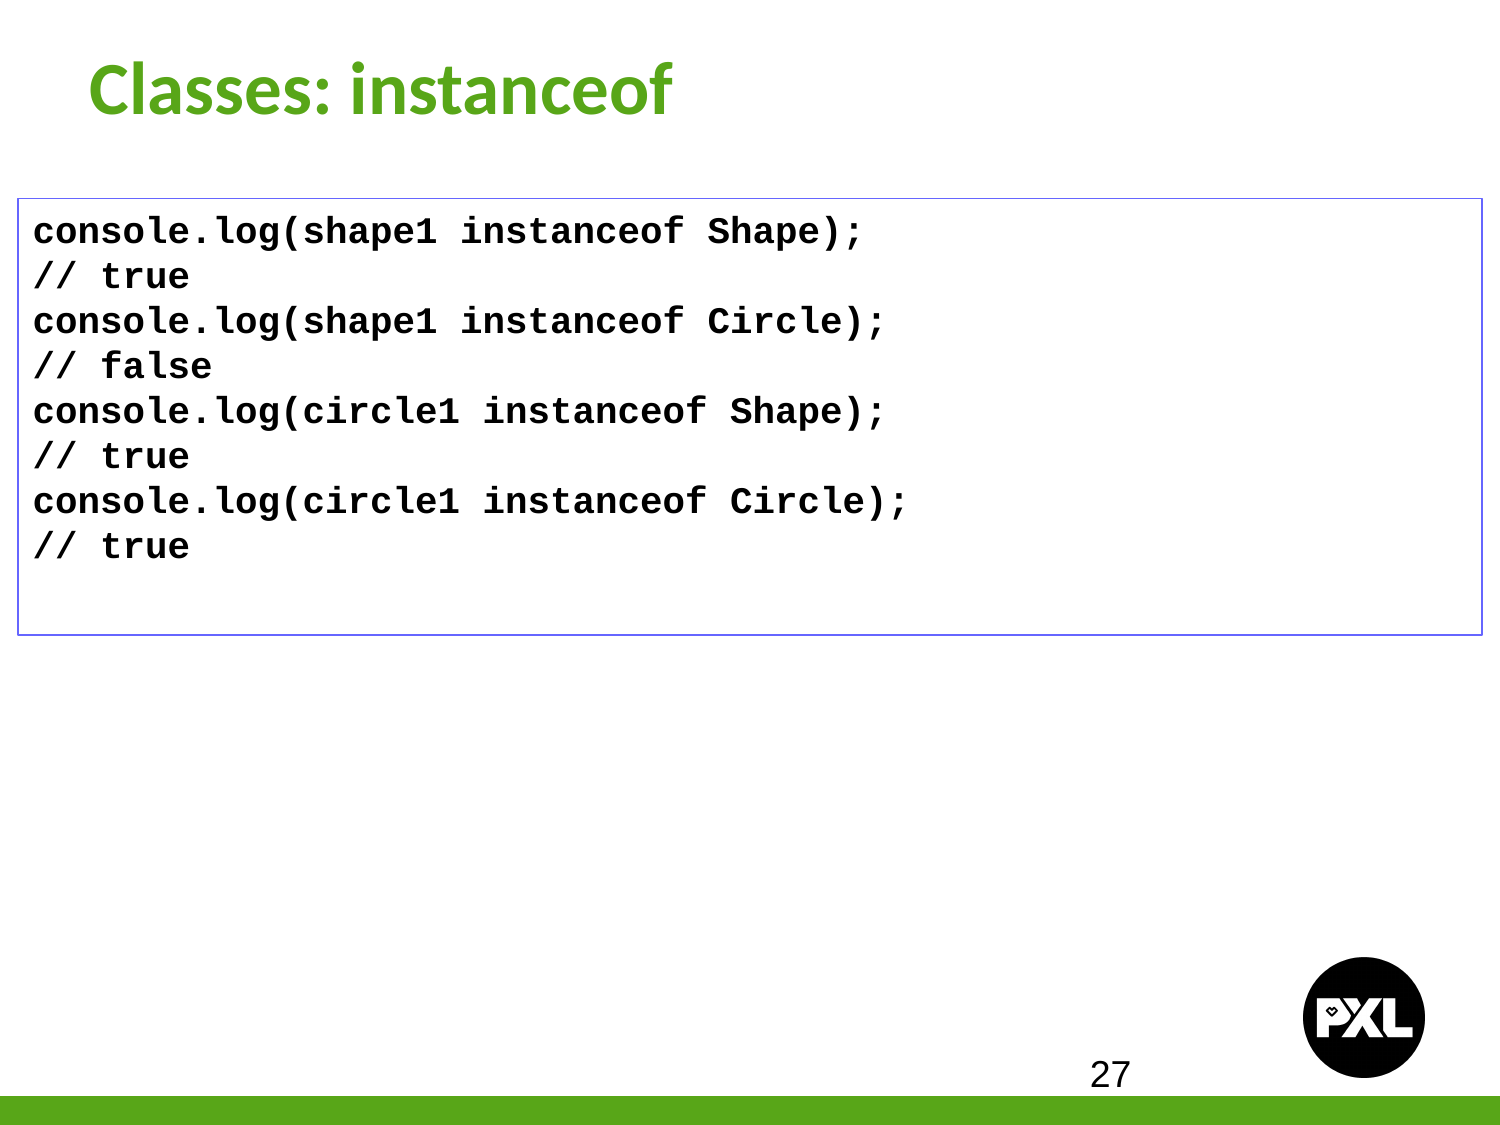

Classes: instanceof
console.log(shape1 instanceof Shape);
// true
console.log(shape1 instanceof Circle);
// false
console.log(circle1 instanceof Shape);
// true
console.log(circle1 instanceof Circle);
// true